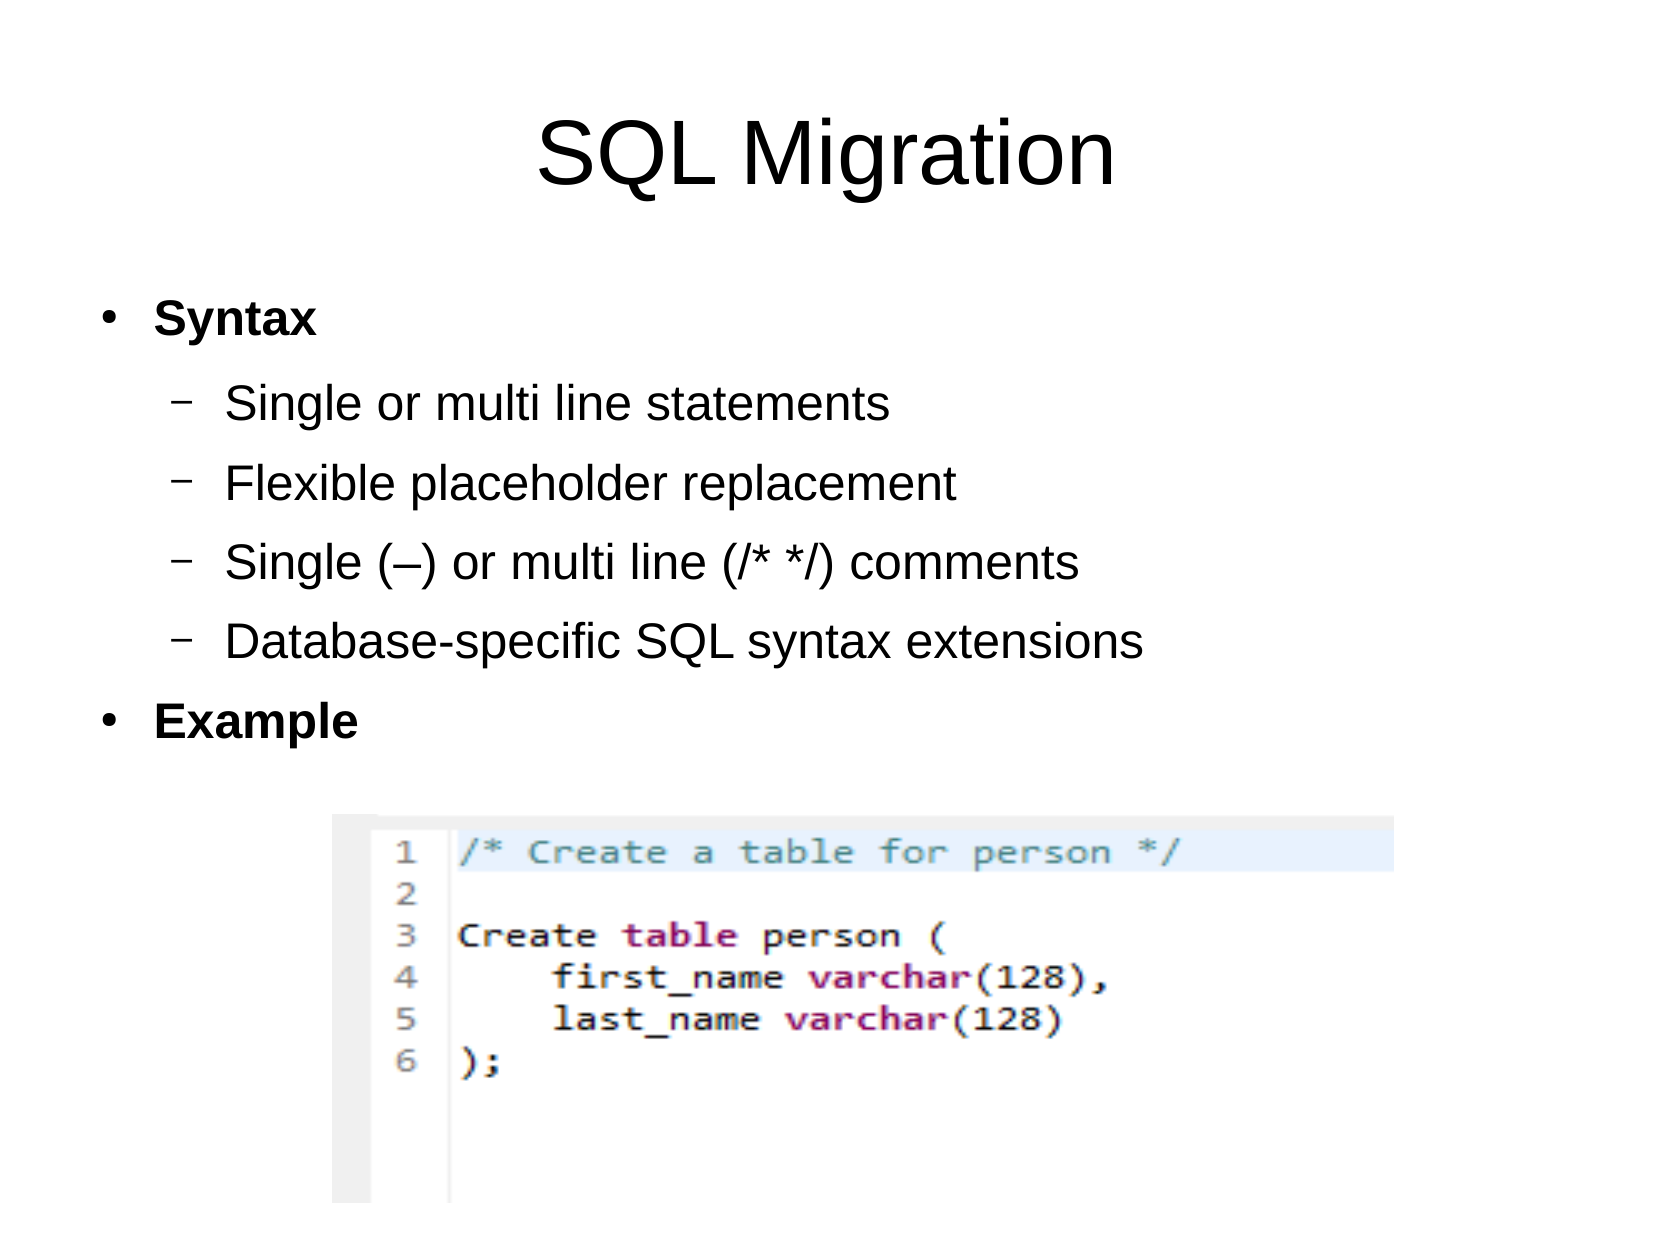

# SQL Migration
Syntax
Single or multi line statements
Flexible placeholder replacement
Single (–) or multi line (/* */) comments
Database-specific SQL syntax extensions
Example